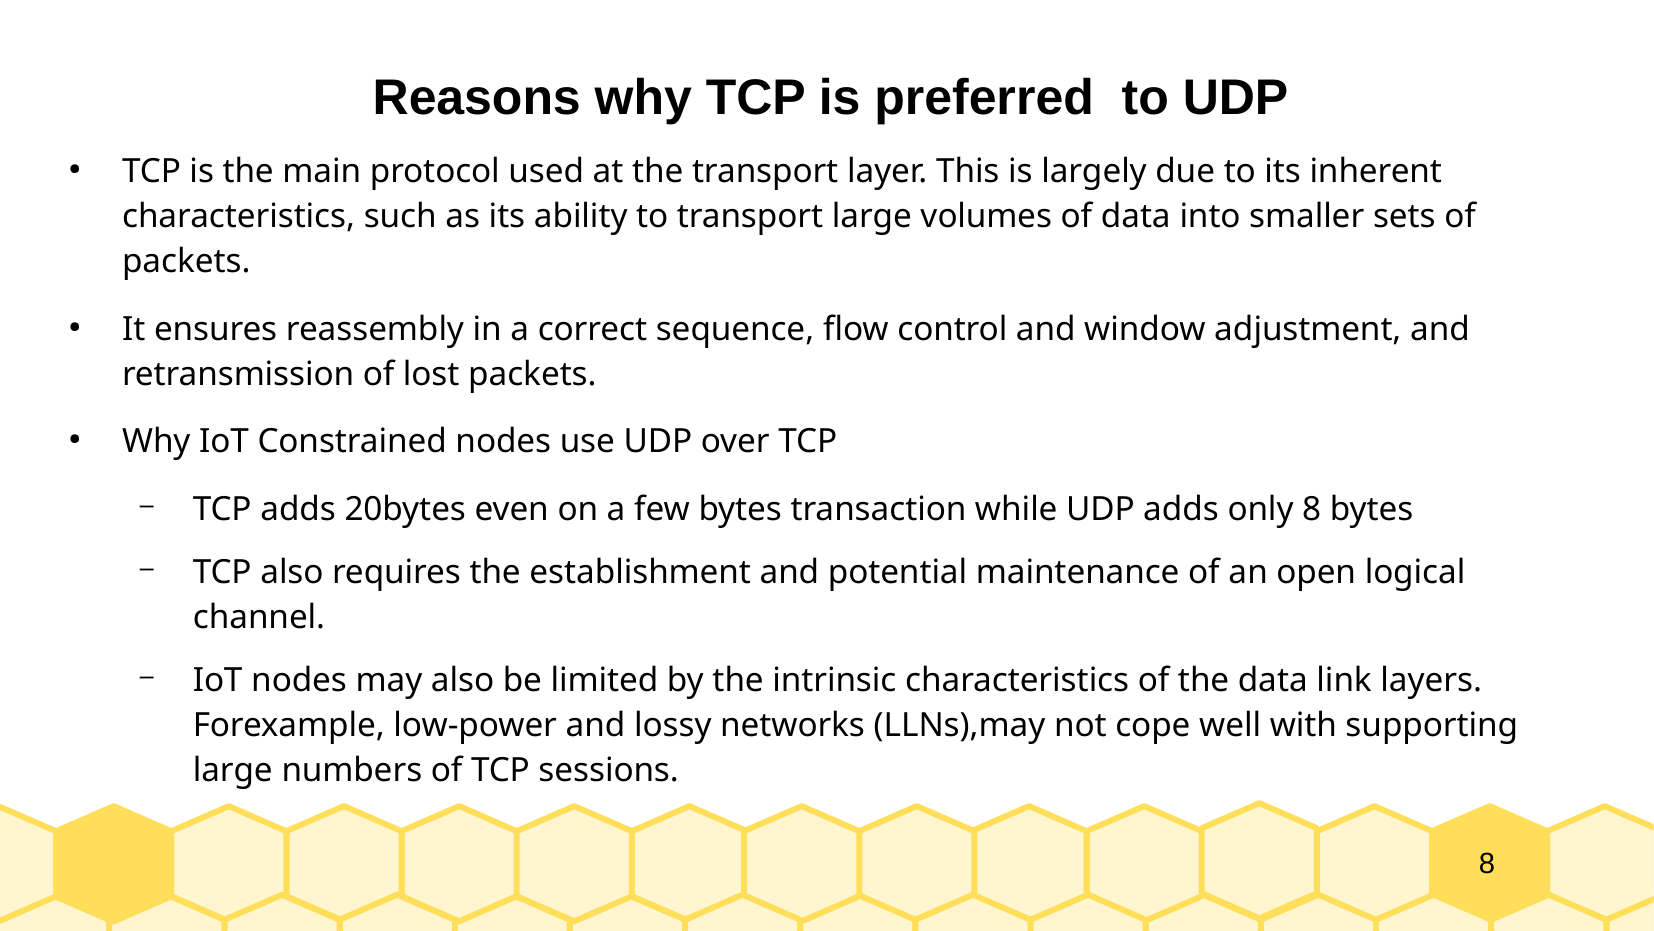

# Reasons why TCP is preferred to UDP
TCP is the main protocol used at the transport layer. This is largely due to its inherent characteristics, such as its ability to transport large volumes of data into smaller sets of packets.
It ensures reassembly in a correct sequence, flow control and window adjustment, and retransmission of lost packets.
Why IoT Constrained nodes use UDP over TCP
TCP adds 20bytes even on a few bytes transaction while UDP adds only 8 bytes
TCP also requires the establishment and potential maintenance of an open logical channel.
IoT nodes may also be limited by the intrinsic characteristics of the data link layers. Forexample, low-power and lossy networks (LLNs),may not cope well with supporting large numbers of TCP sessions.